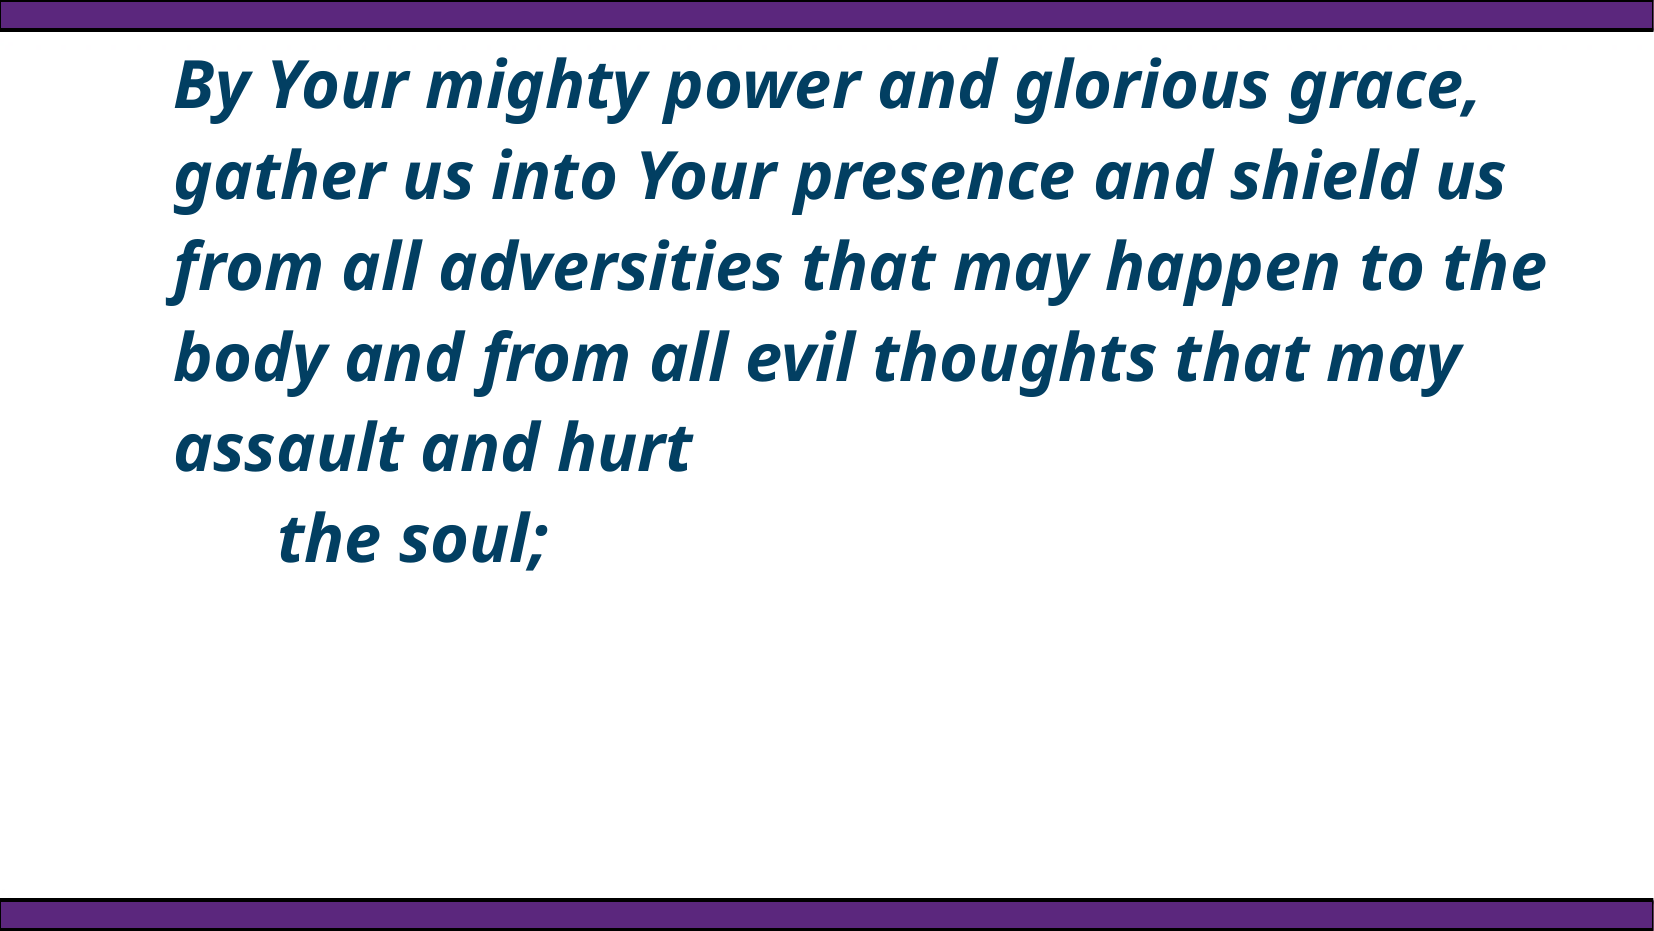

By Your mighty power and glorious grace,
 gather us into Your presence and shield us
 from all adversities that may happen to the
 body and from all evil thoughts that may
 assault and hurt
 the soul;